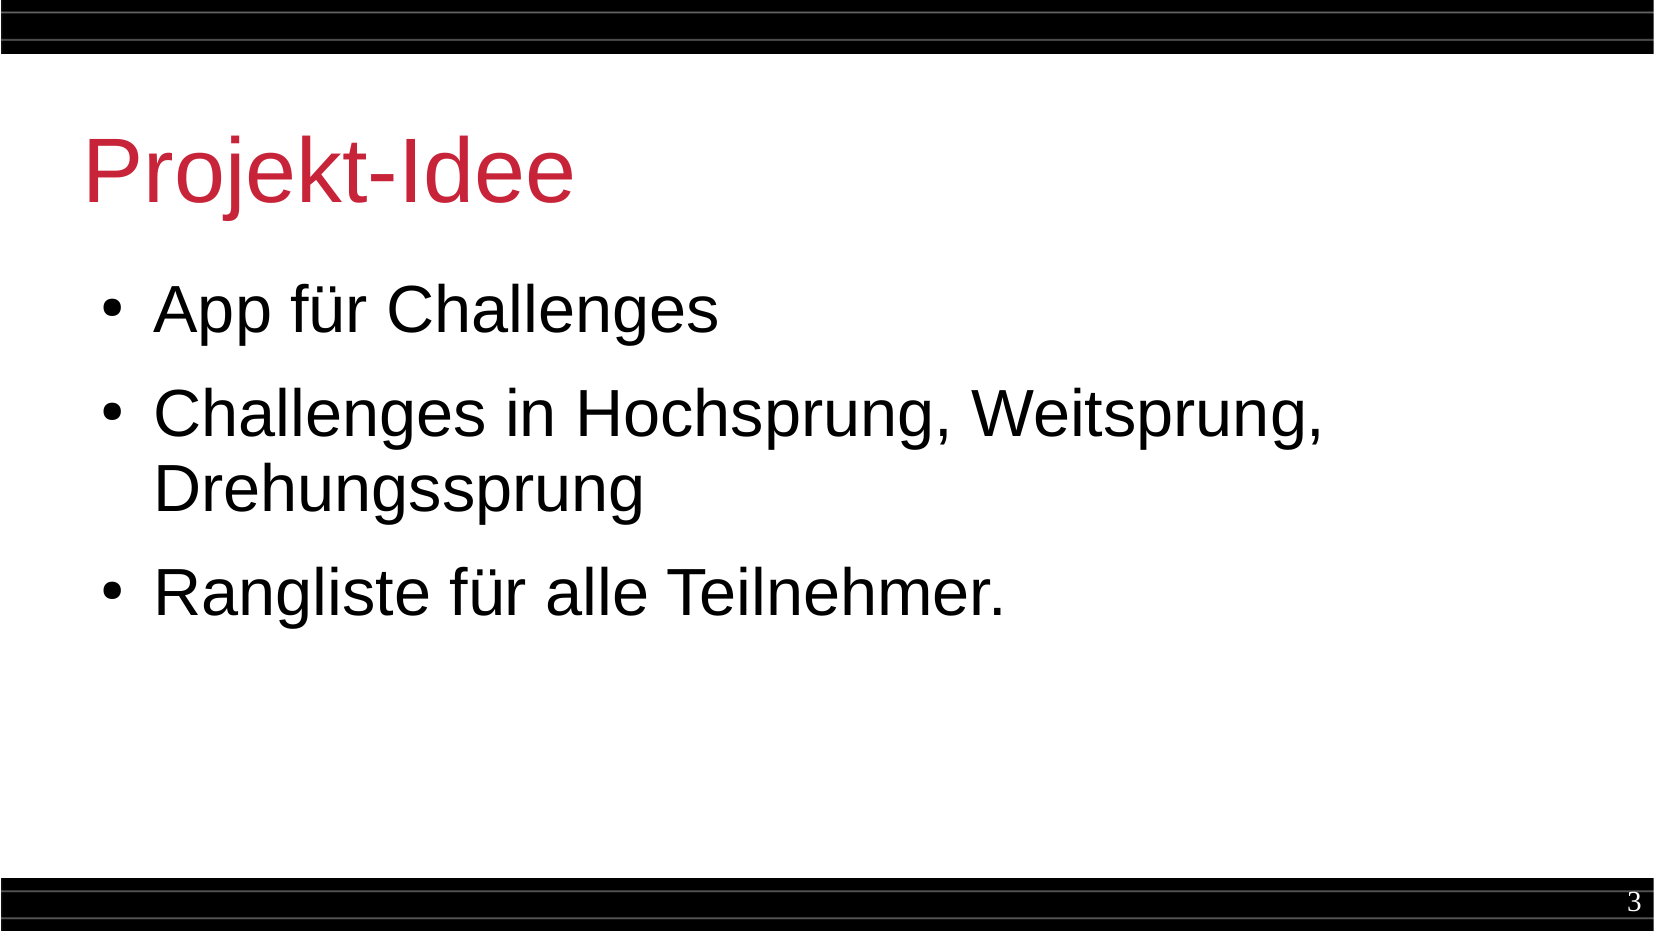

# Projekt-Idee
App für Challenges
Challenges in Hochsprung, Weitsprung, Drehungssprung
Rangliste für alle Teilnehmer.